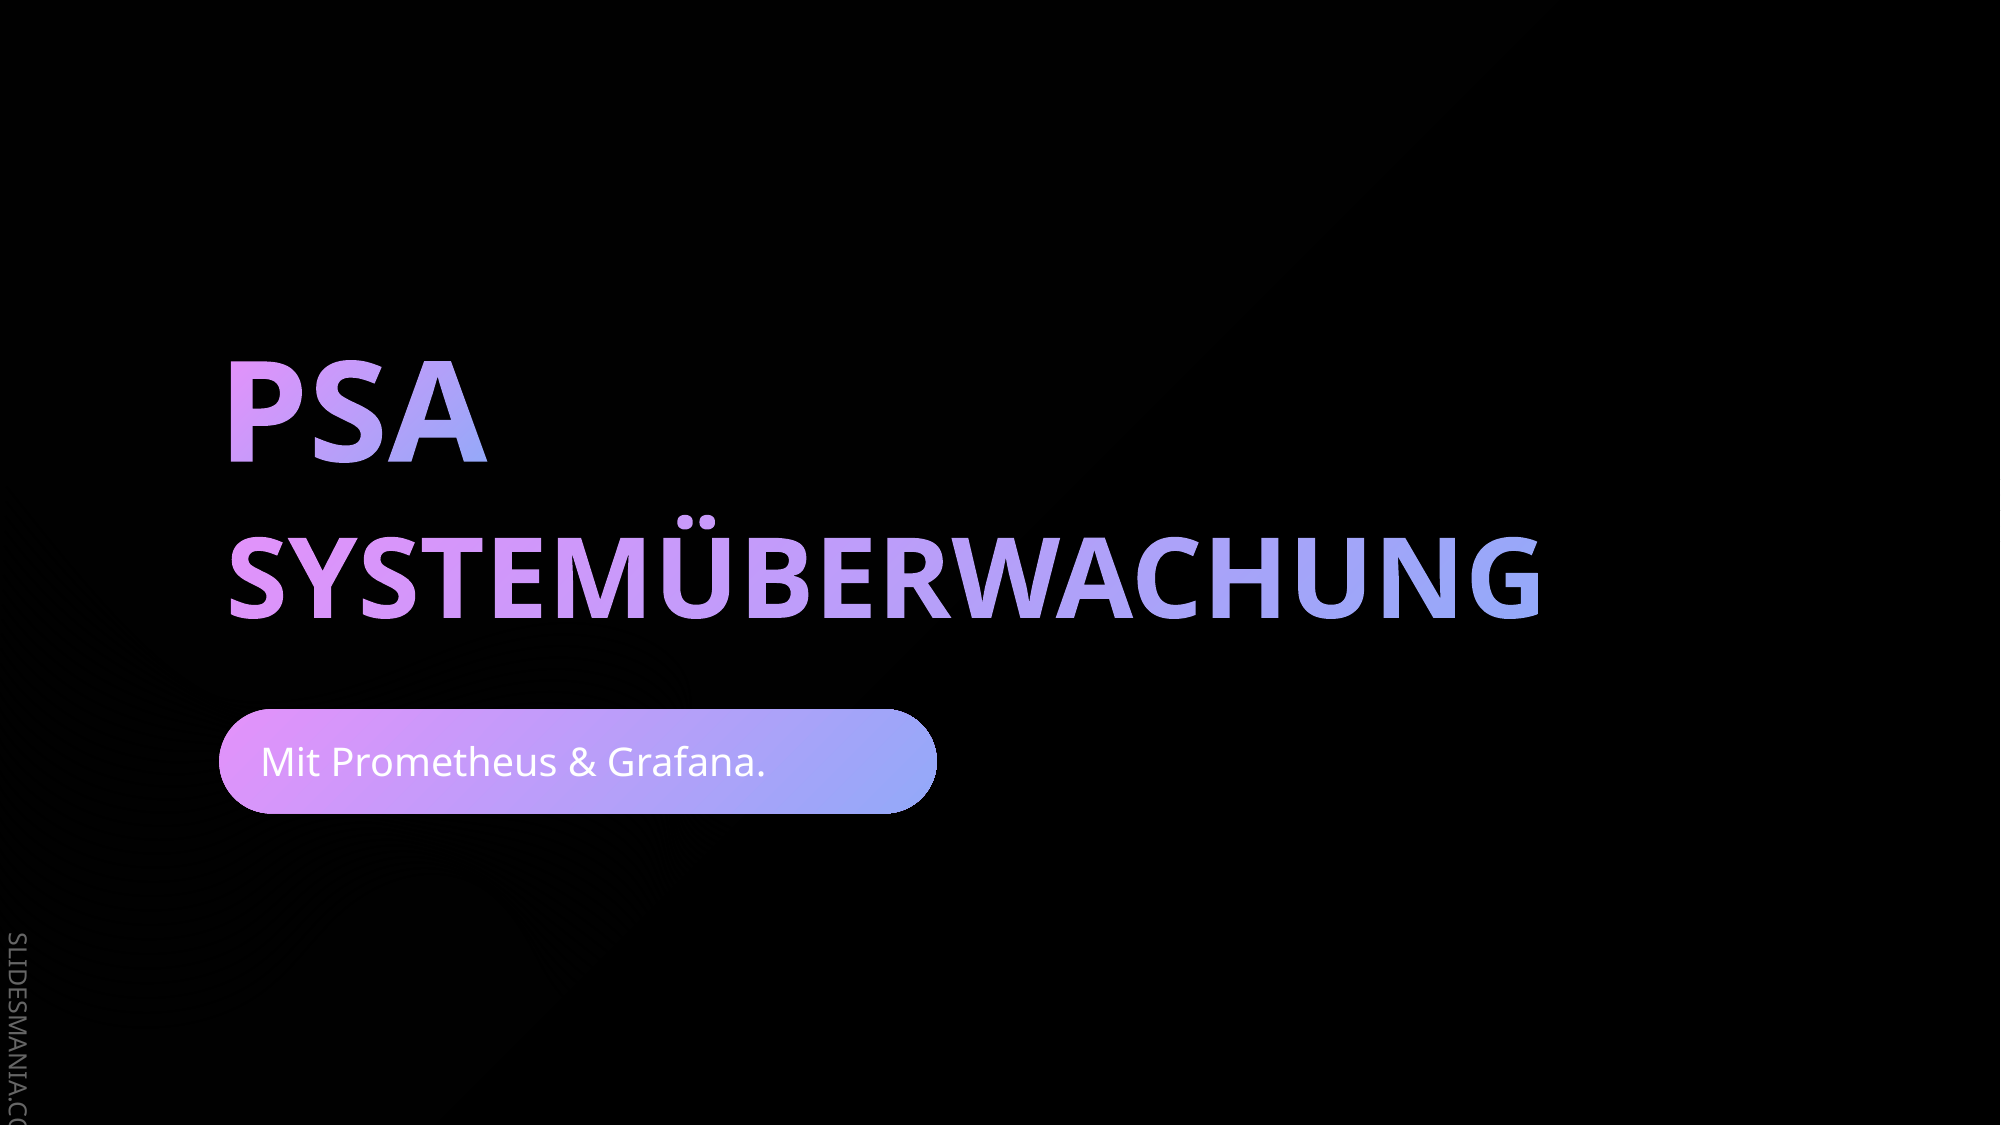

PSA
SYSTEMÜBERWACHUNG
# Mit Prometheus & Grafana.